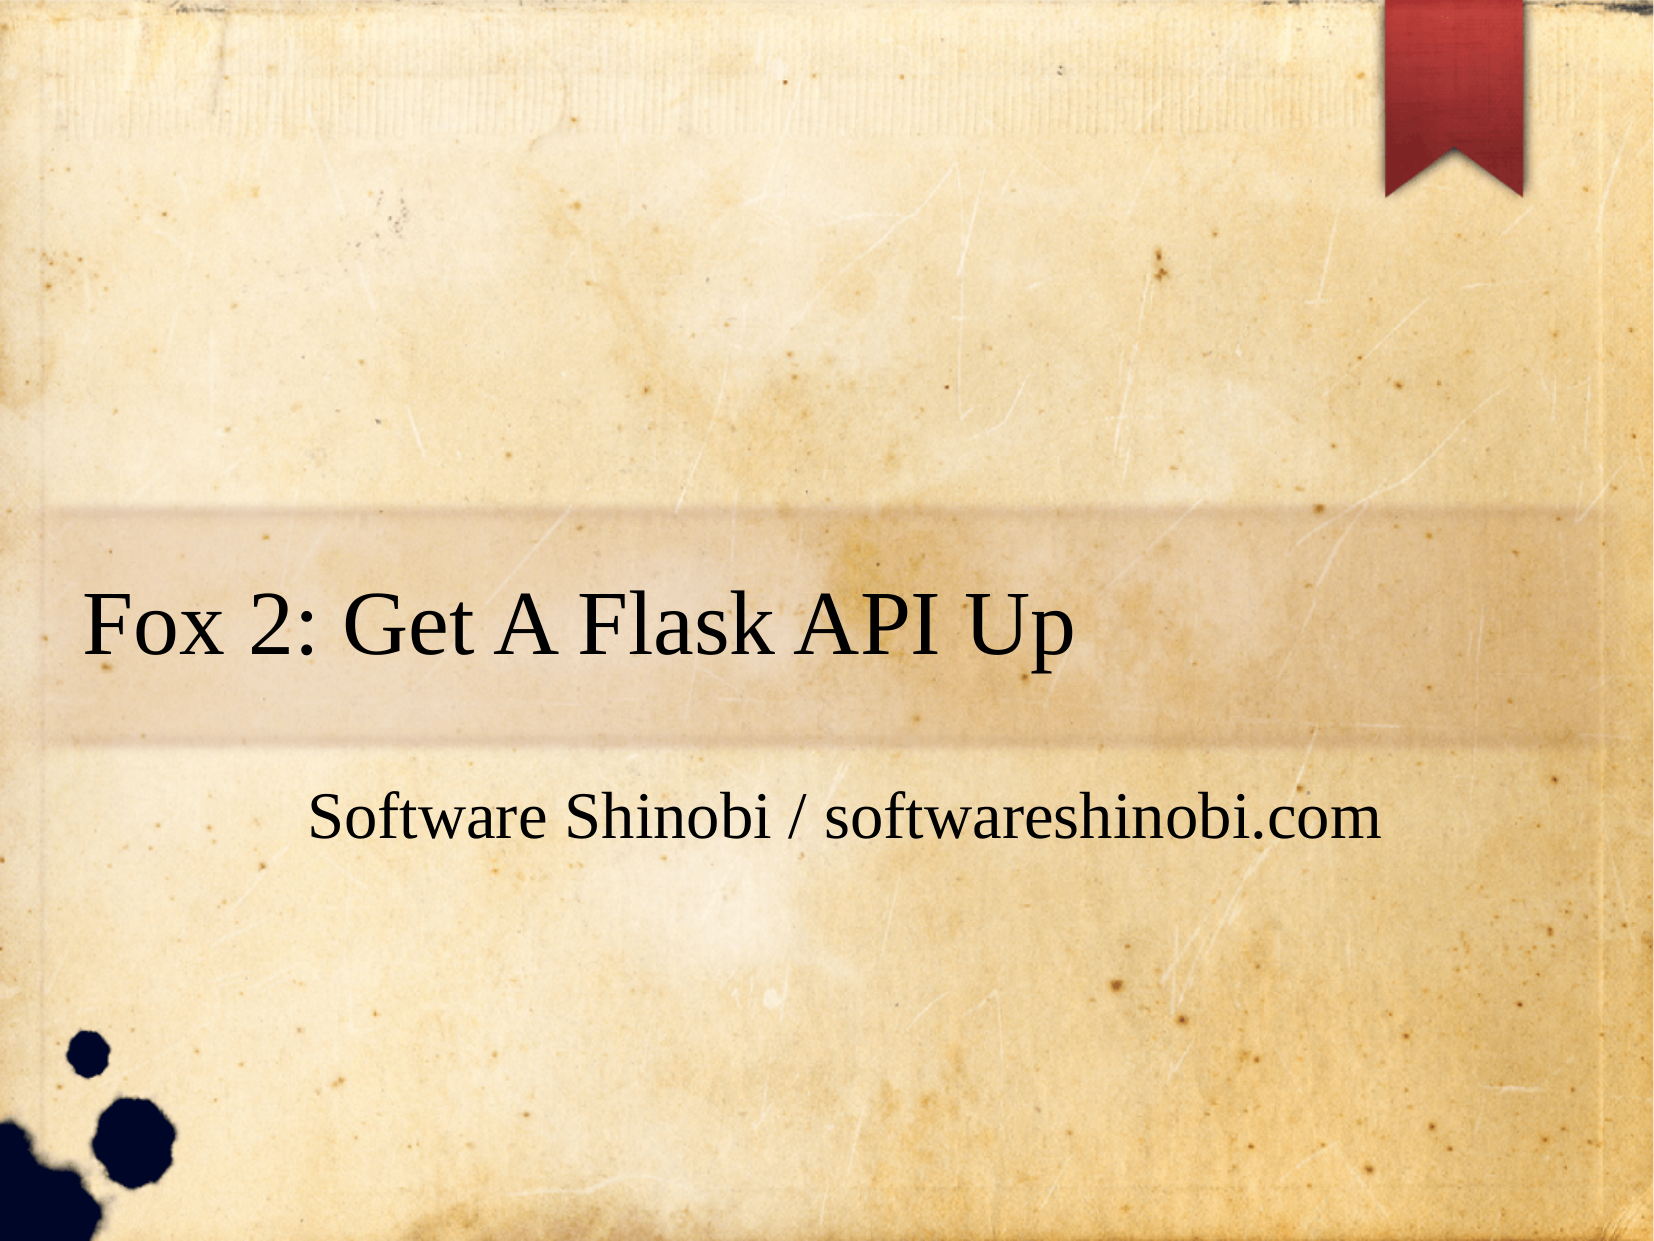

# Fox 2: Get A Flask API Up
Software Shinobi / softwareshinobi.com